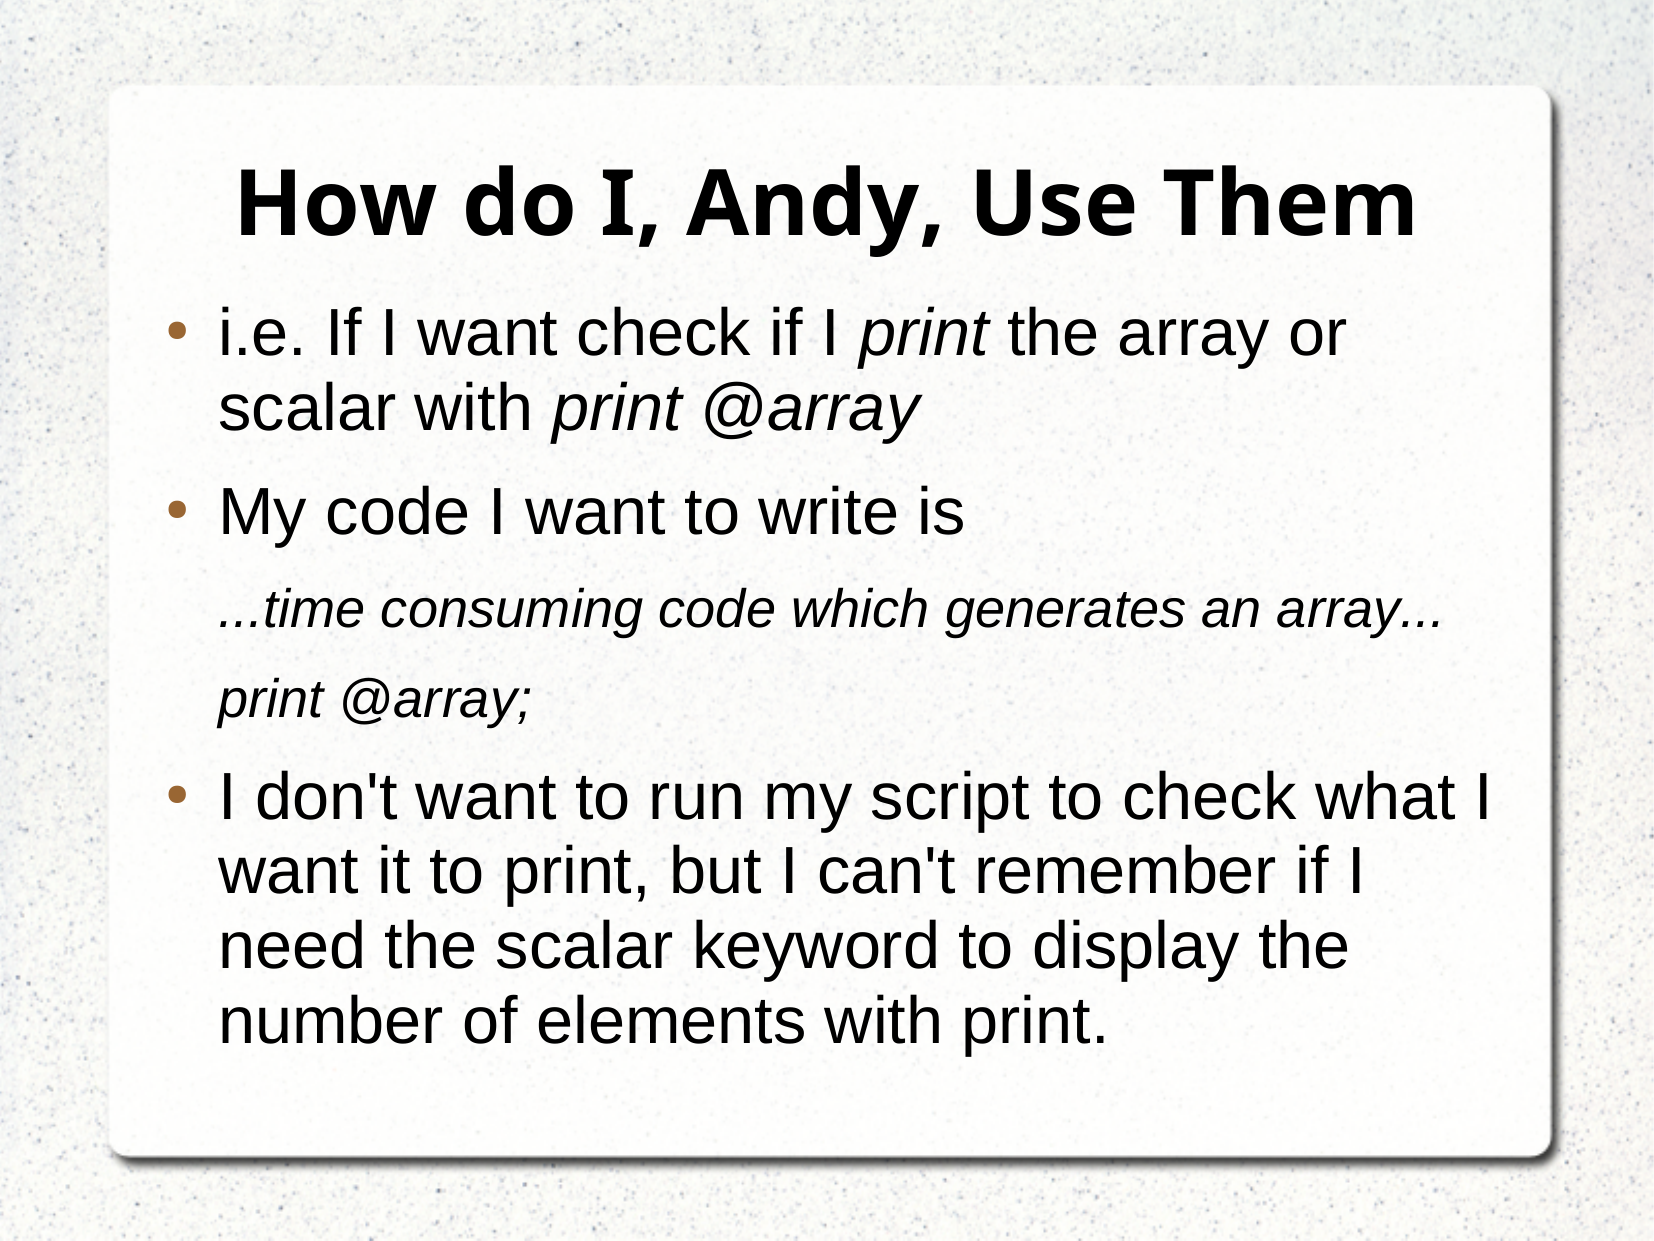

# How do I, Andy, Use Them
i.e. If I want check if I print the array or scalar with print @array
My code I want to write is
...time consuming code which generates an array...
print @array;
I don't want to run my script to check what I want it to print, but I can't remember if I need the scalar keyword to display the number of elements with print.